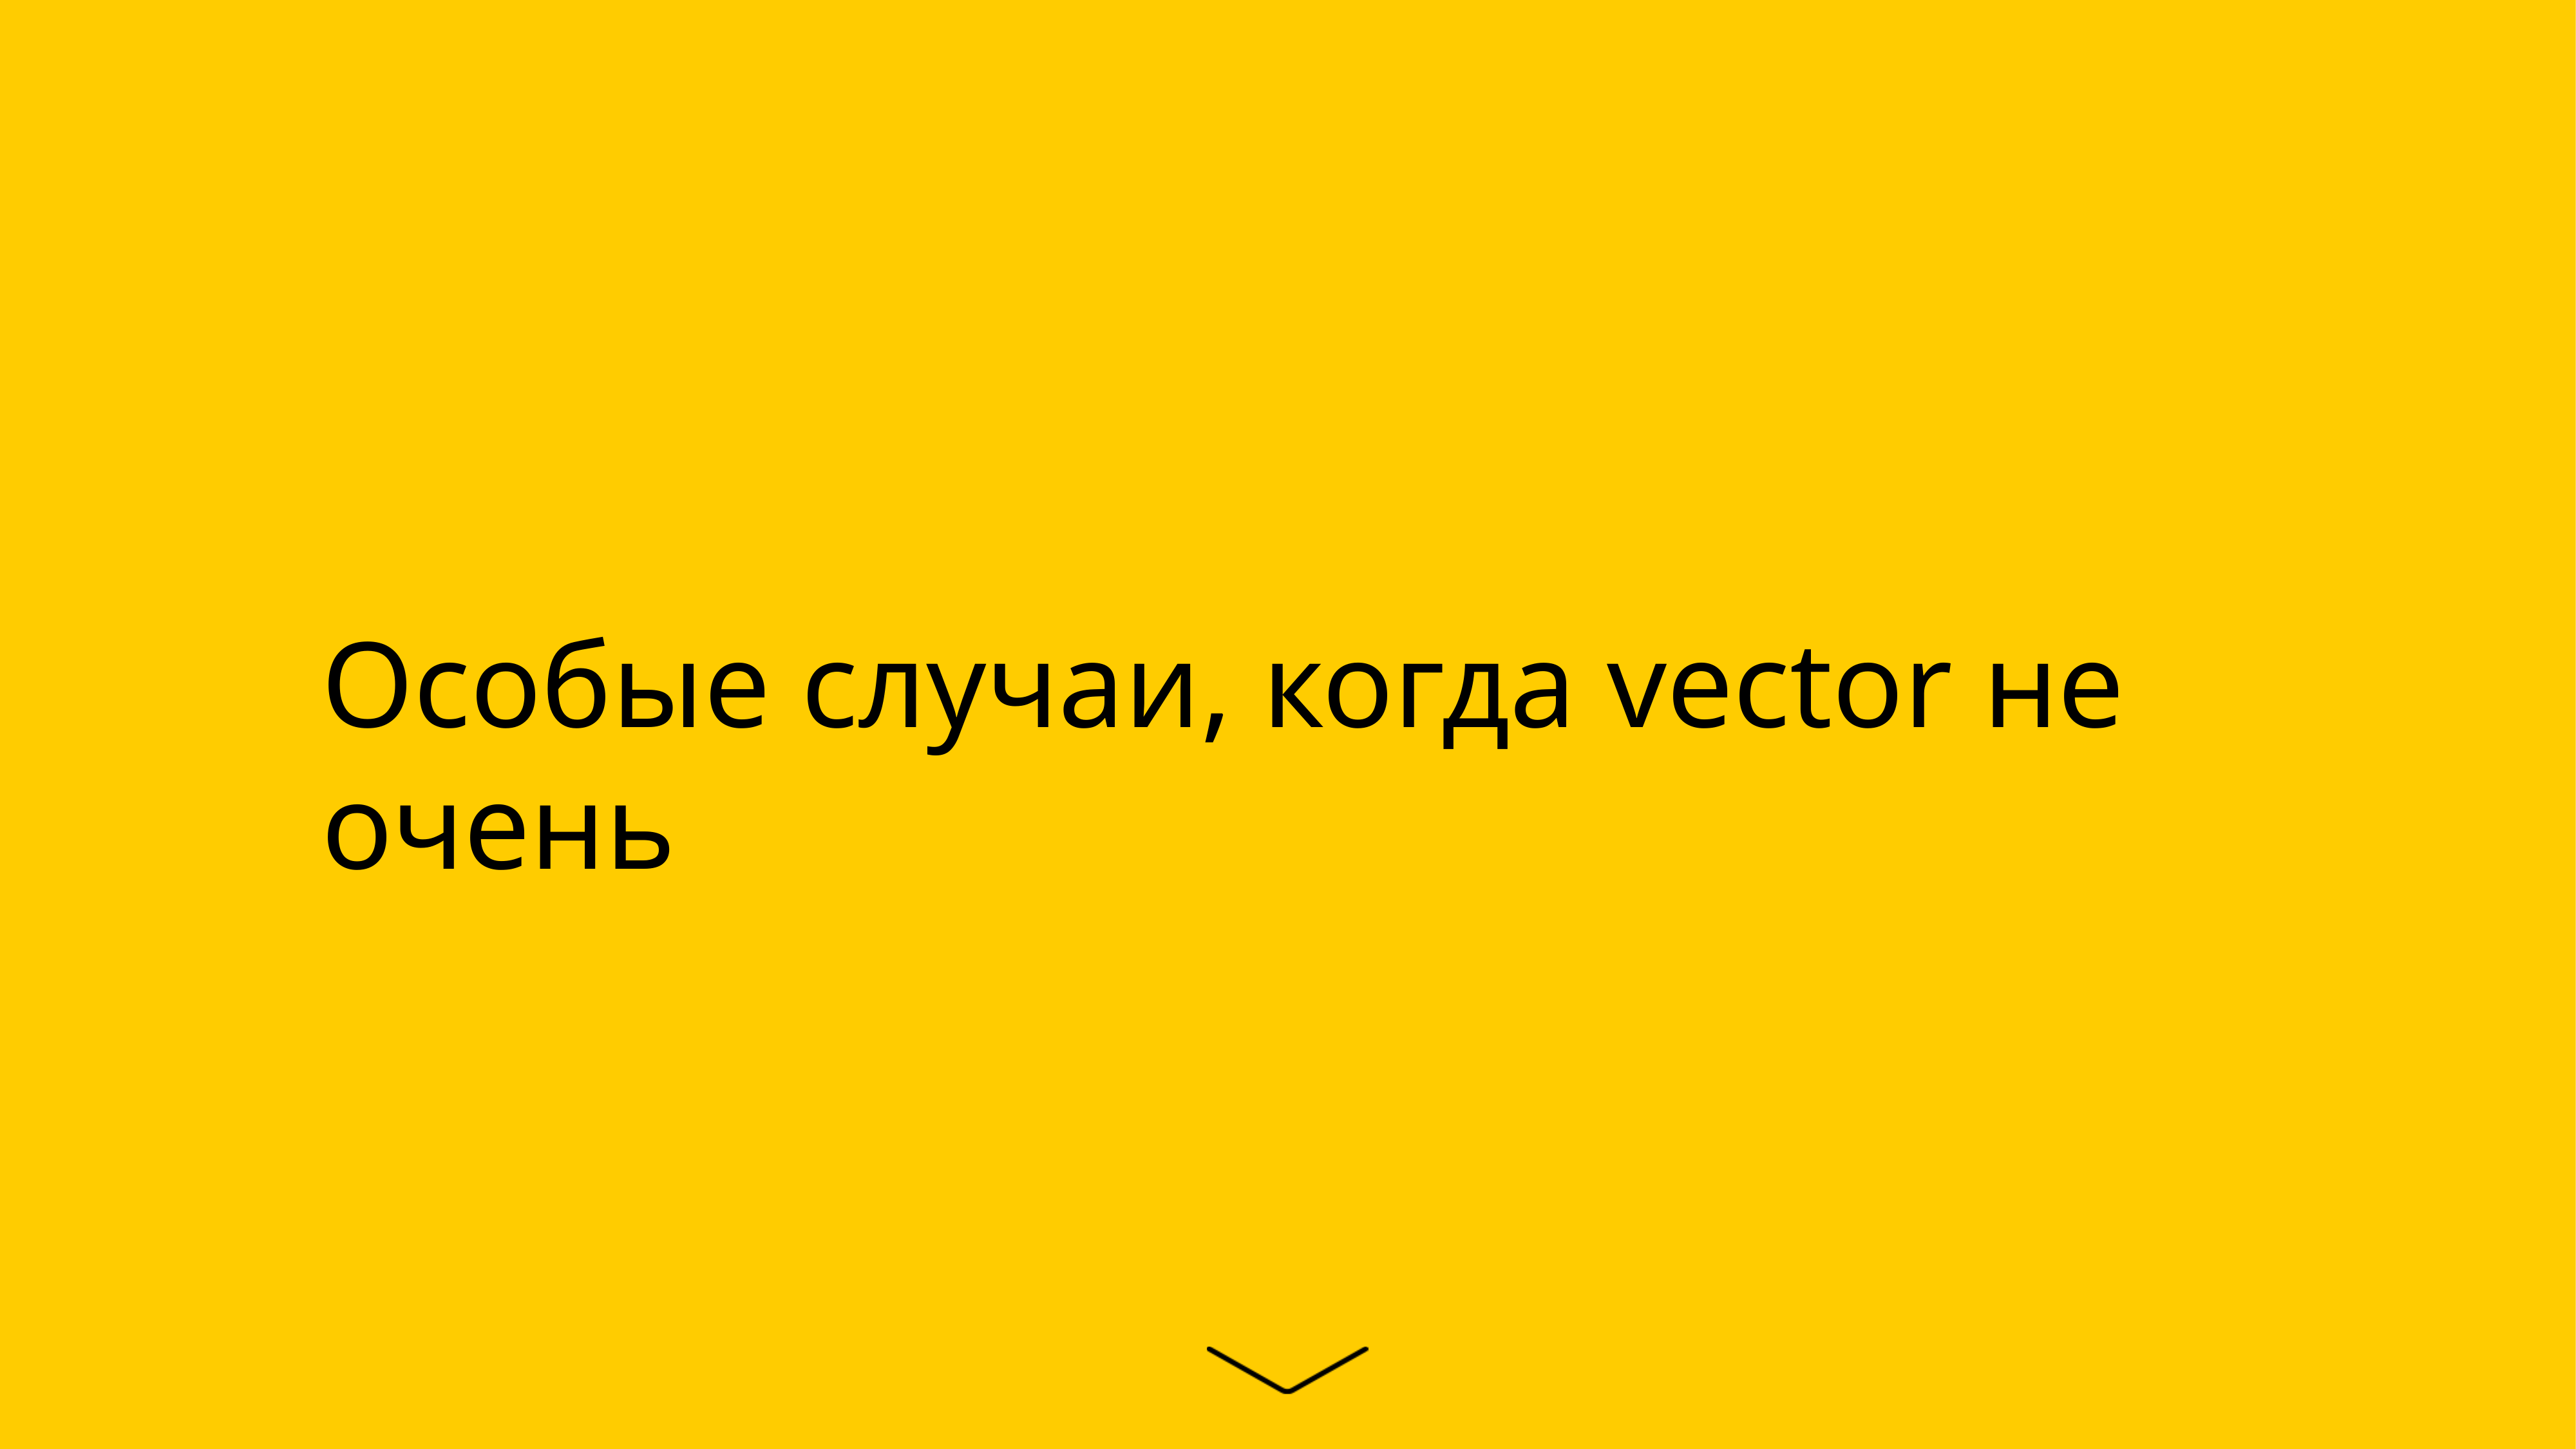

# Особые случаи, когда vector не очень